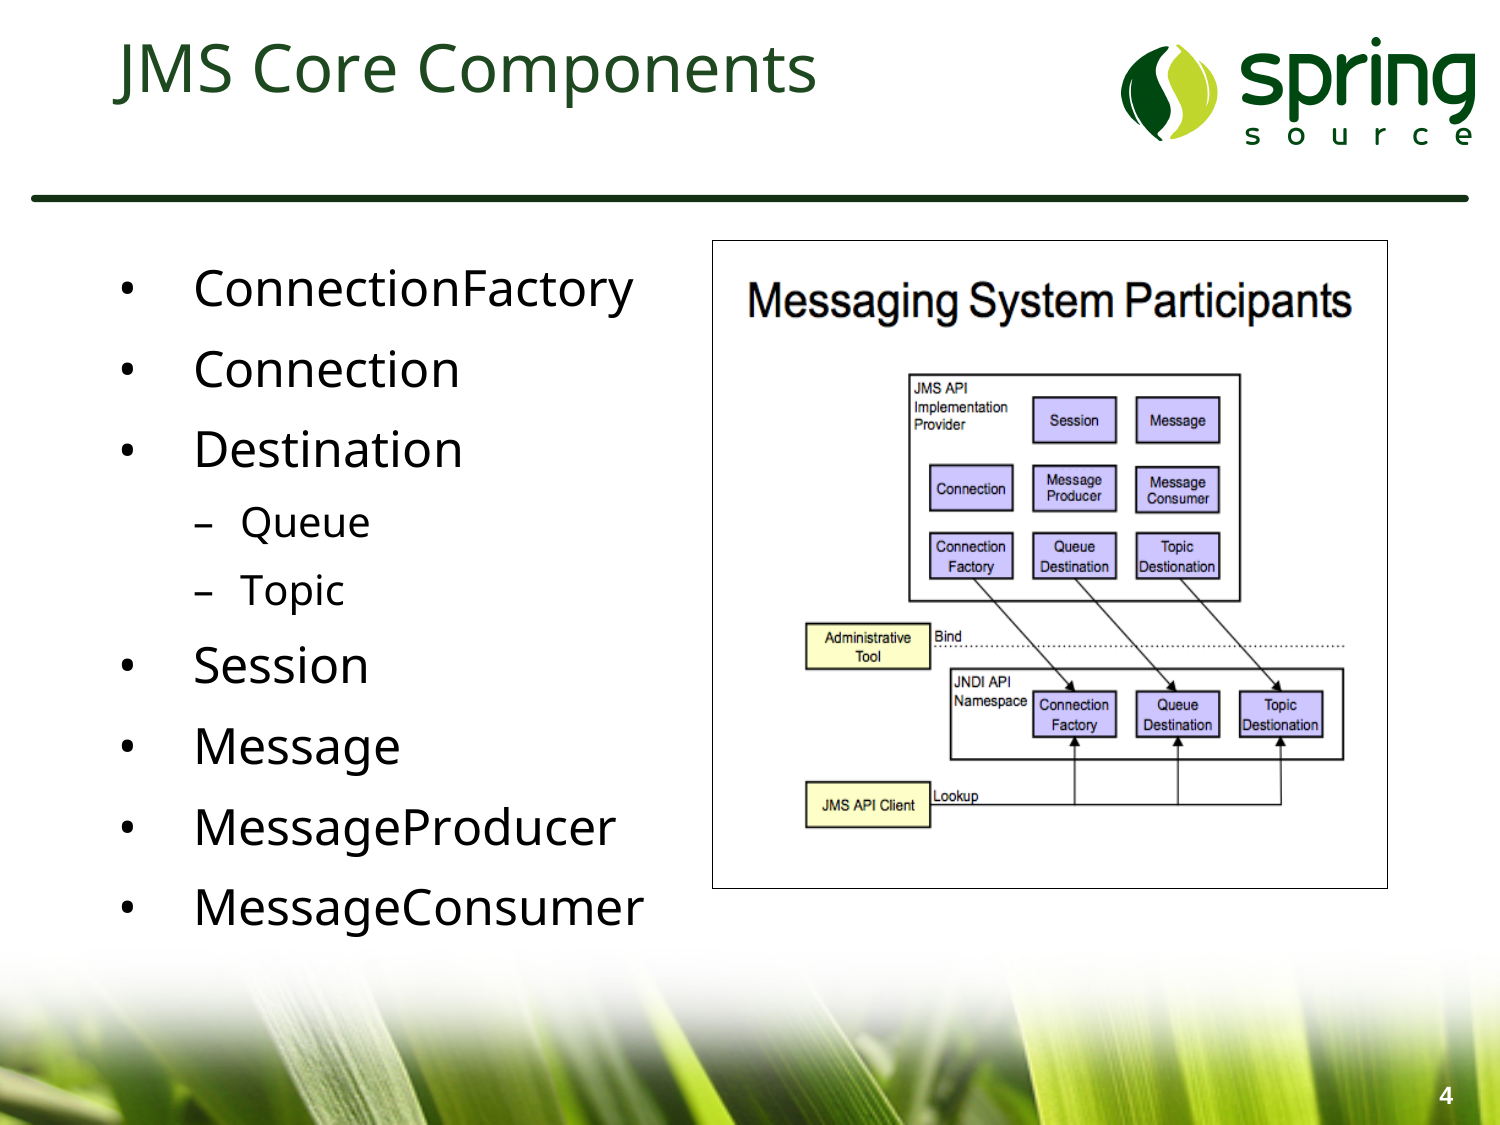

# JMS Core Components
ConnectionFactory
Connection
Destination
Queue
Topic
Session
Message
MessageProducer
MessageConsumer